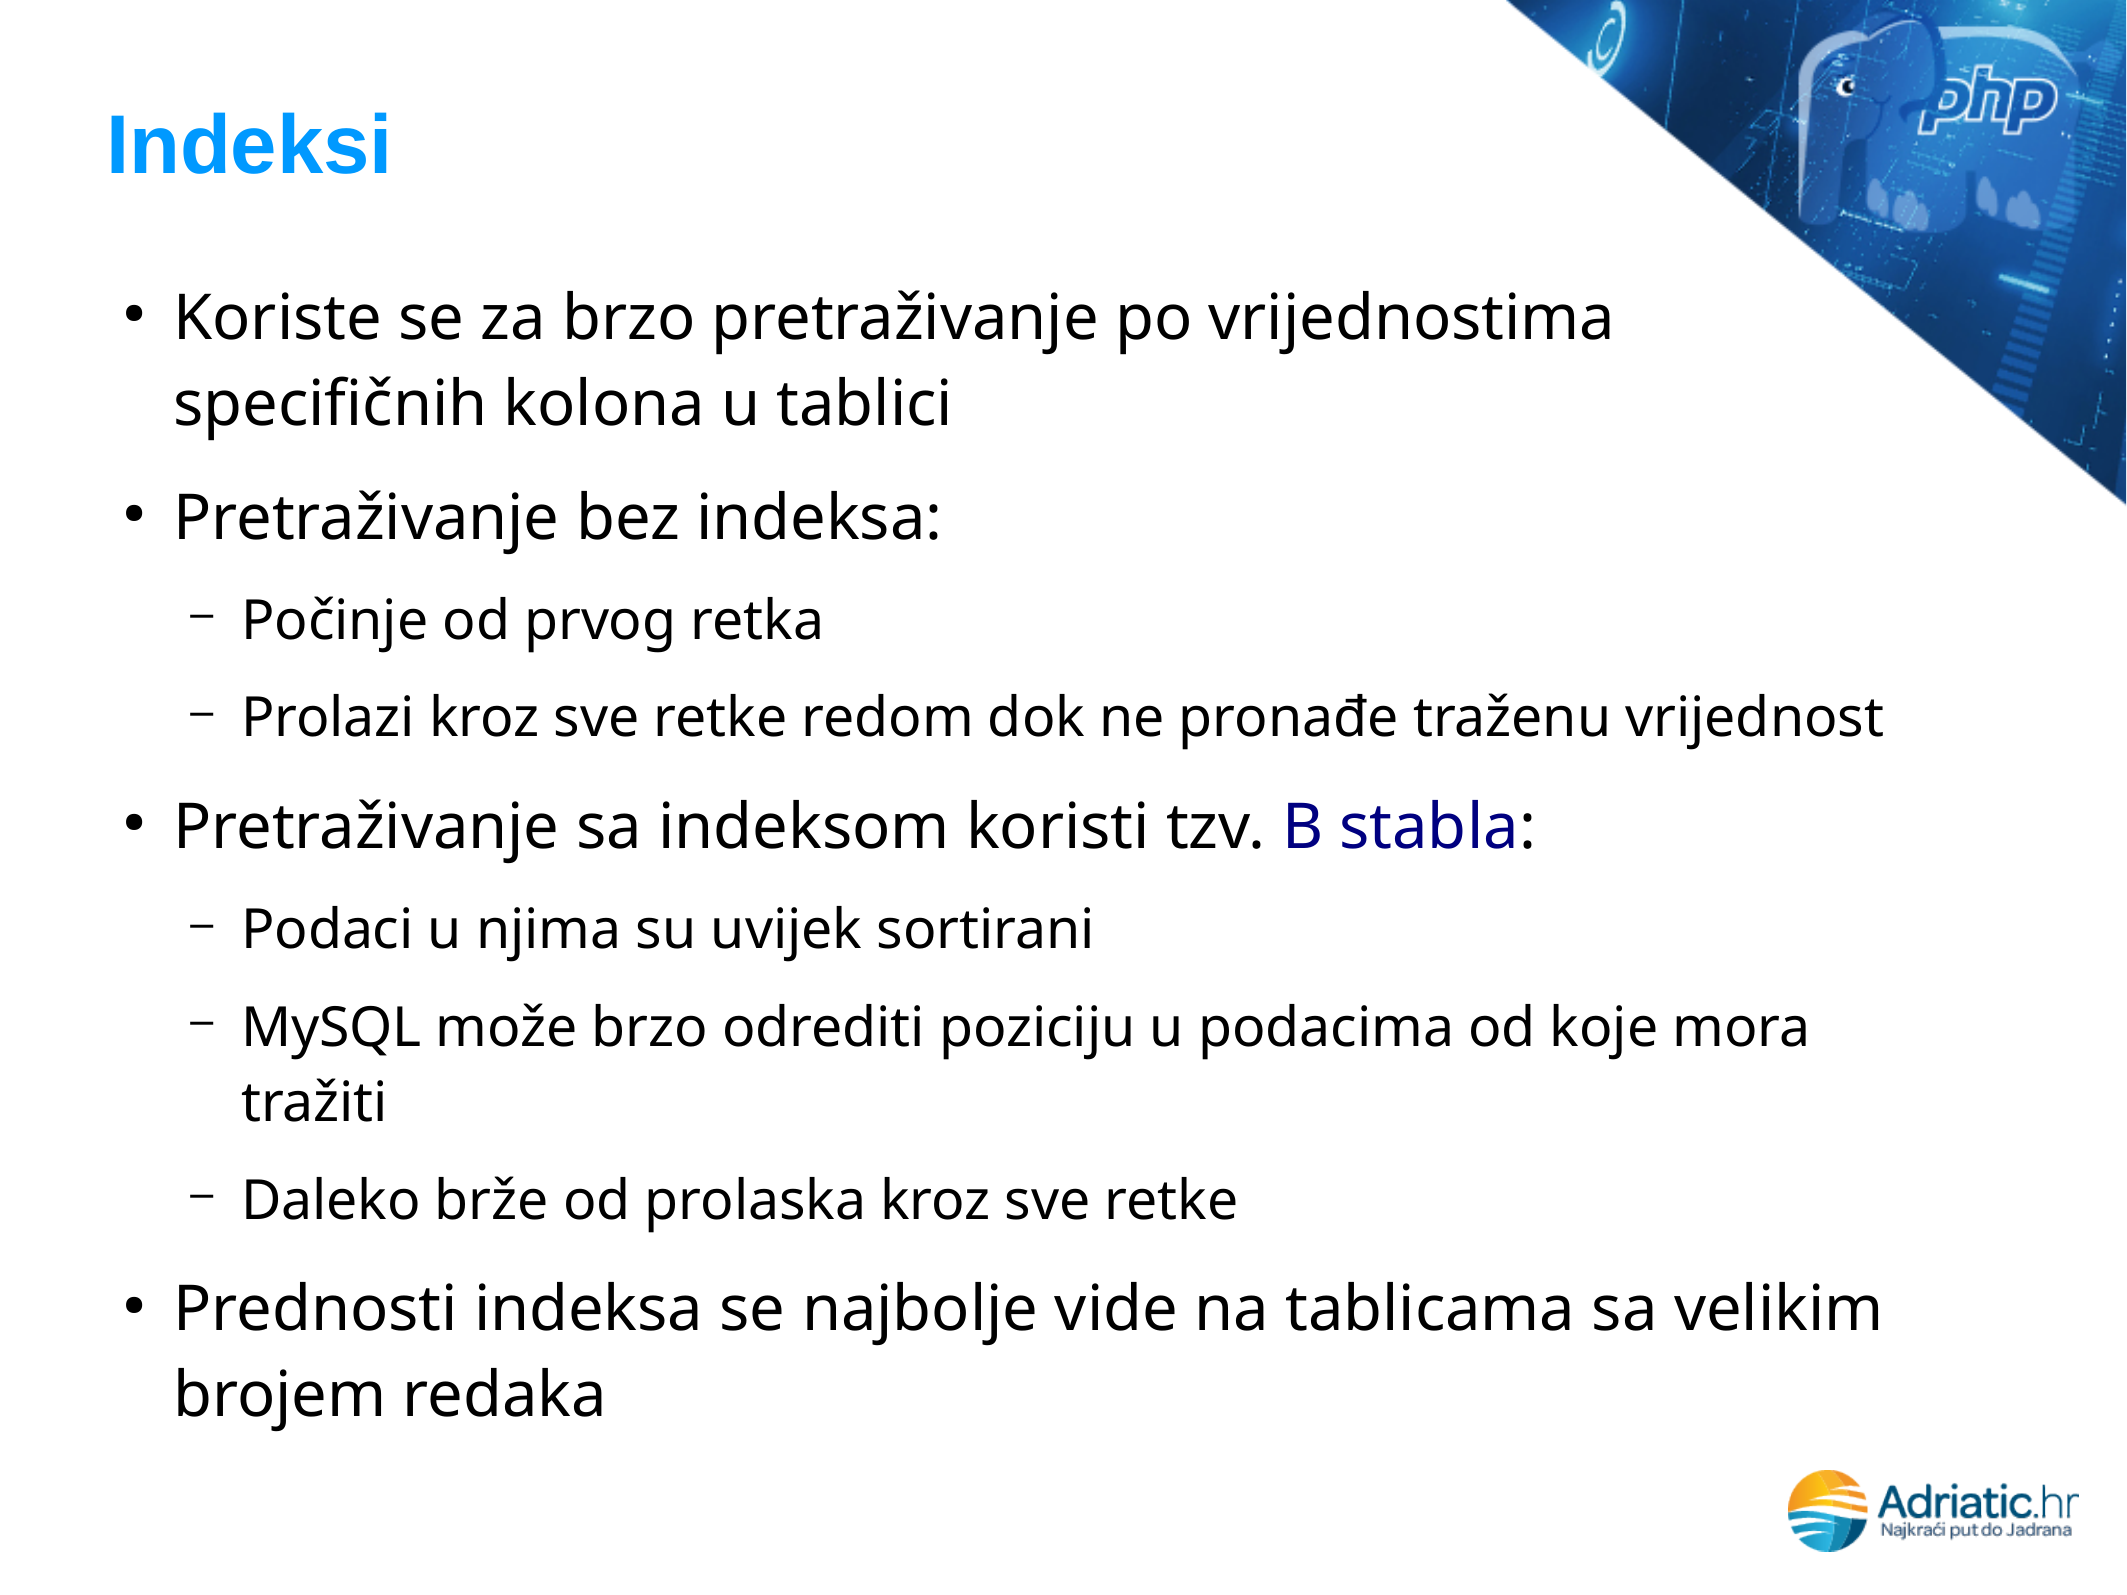

# Indeksi
Koriste se za brzo pretraživanje po vrijednostima specifičnih kolona u tablici
Pretraživanje bez indeksa:
Počinje od prvog retka
Prolazi kroz sve retke redom dok ne pronađe traženu vrijednost
Pretraživanje sa indeksom koristi tzv. B stabla:
Podaci u njima su uvijek sortirani
MySQL može brzo odrediti poziciju u podacima od koje mora tražiti
Daleko brže od prolaska kroz sve retke
Prednosti indeksa se najbolje vide na tablicama sa velikim brojem redaka